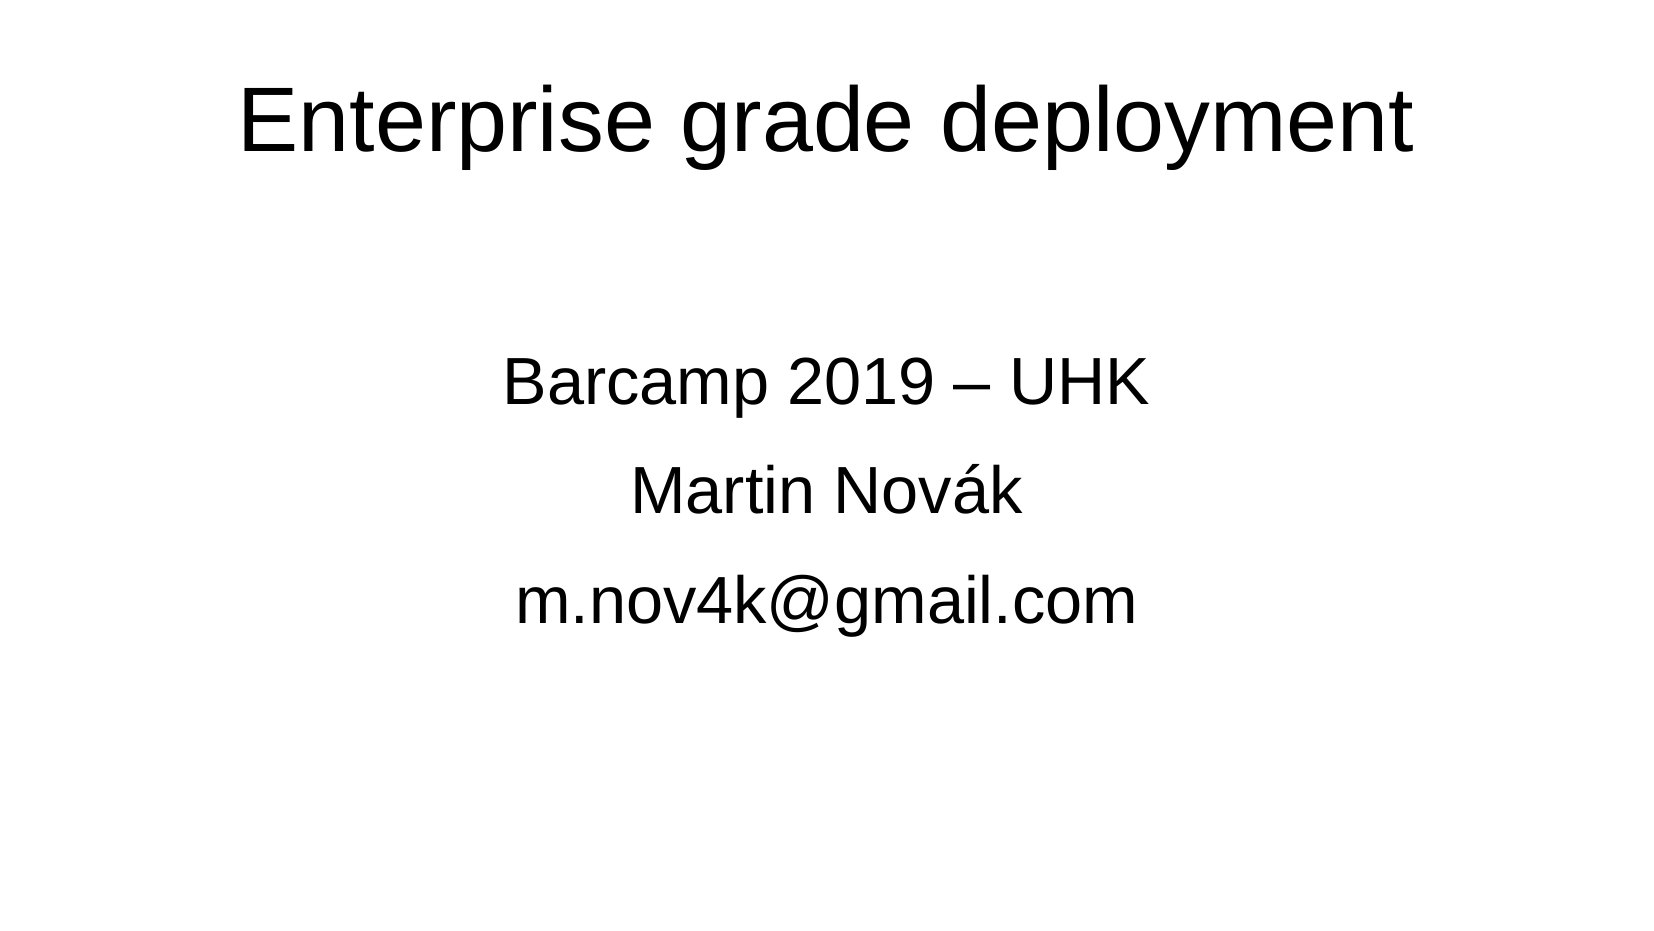

# Enterprise grade deployment
Barcamp 2019 – UHK
Martin Novák
m.nov4k@gmail.com